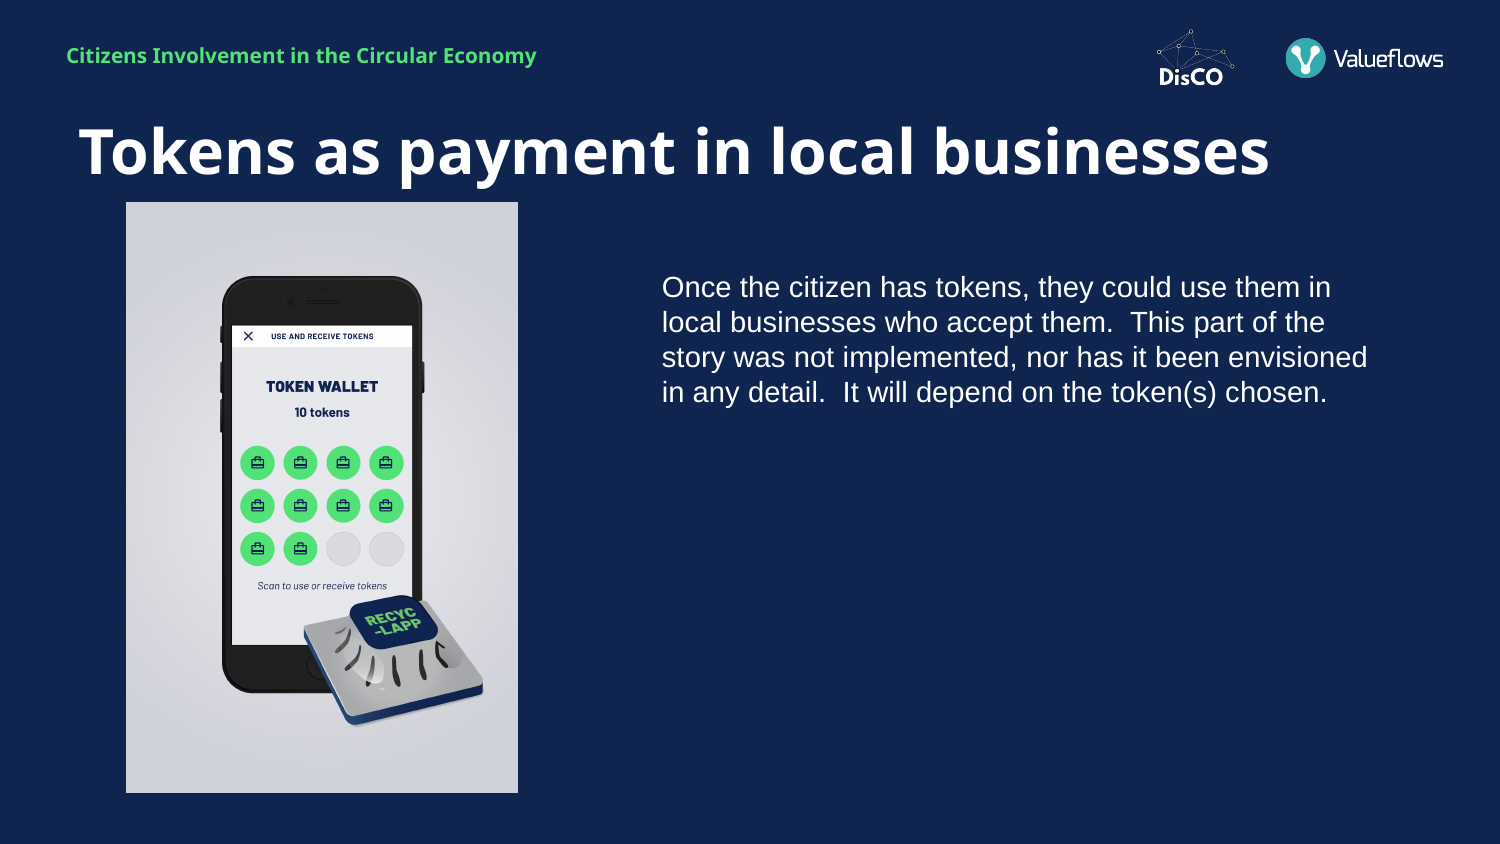

Tokens as payment in local businesses
# Once the citizen has tokens, they could use them in local businesses who accept them. This part of the story was not implemented, nor has it been envisioned in any detail. It will depend on the token(s) chosen.